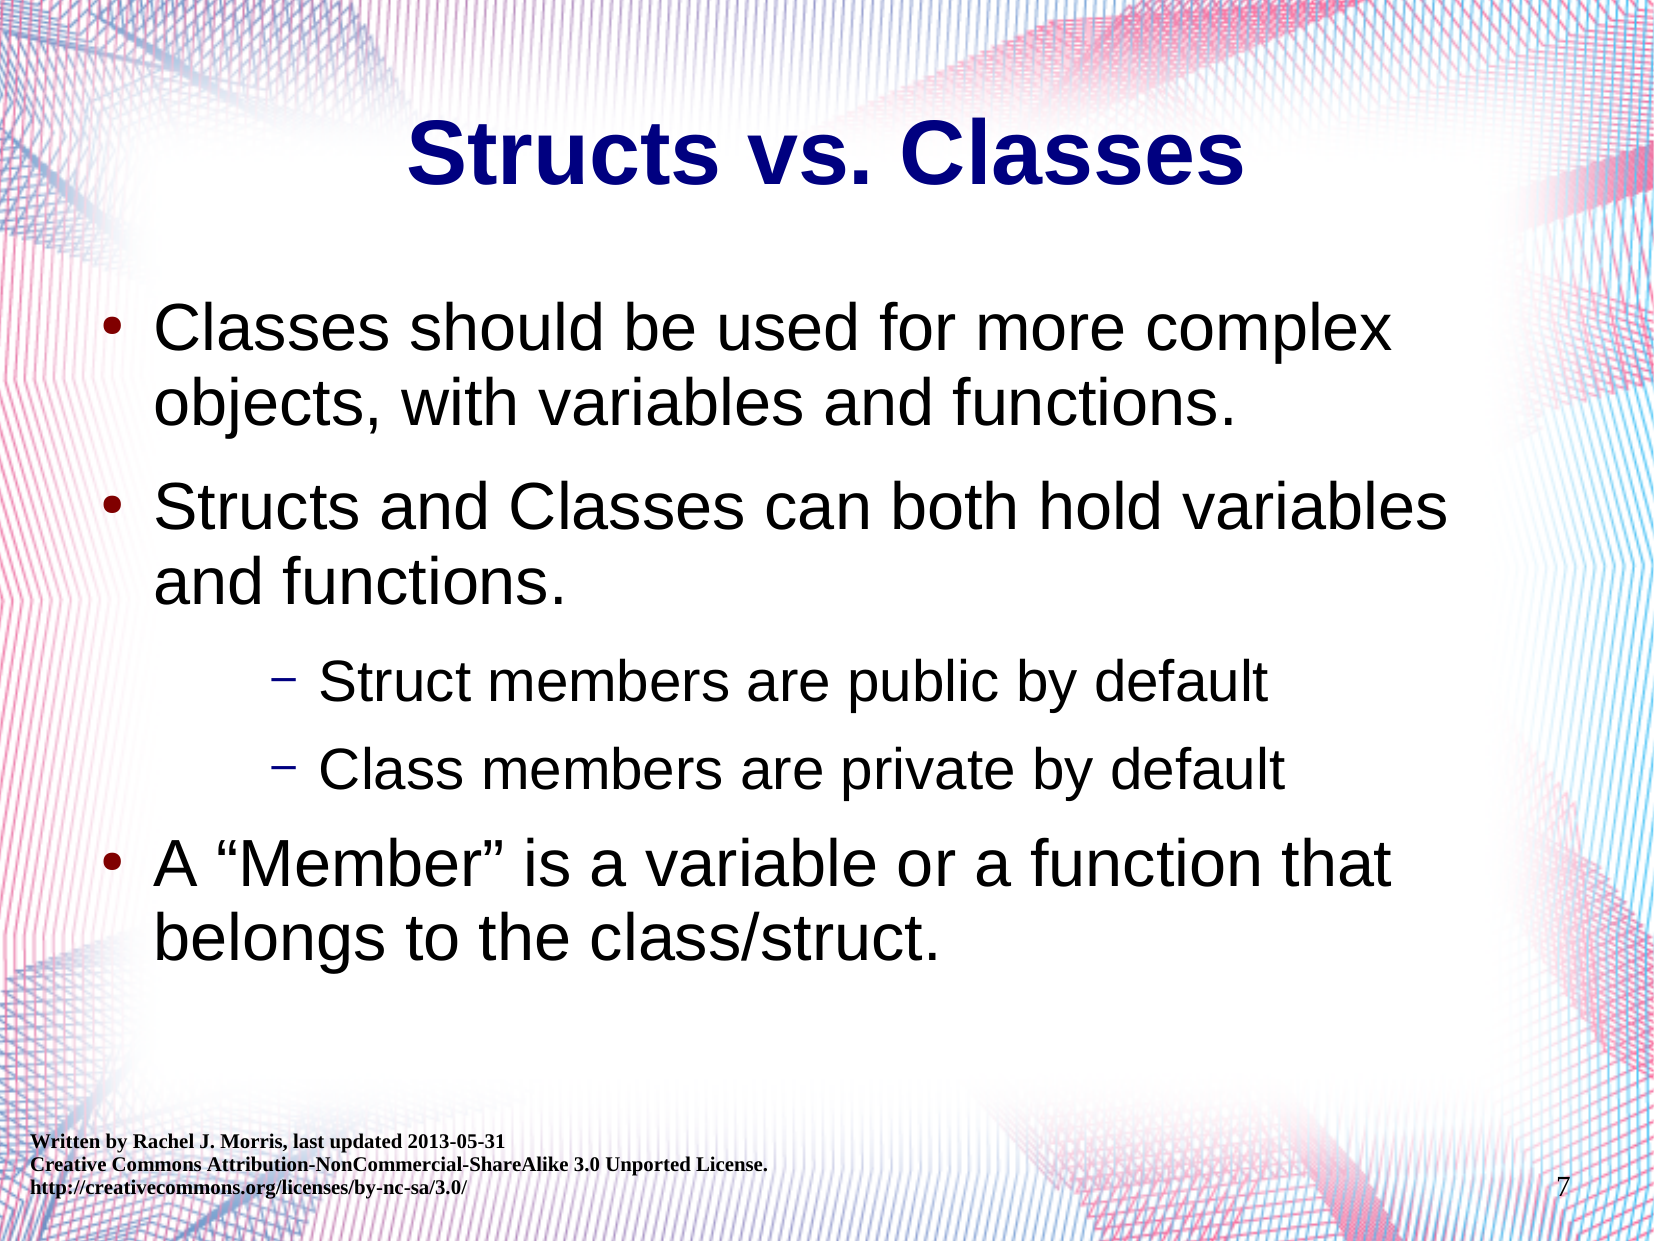

# Structs vs. Classes
Classes should be used for more complex objects, with variables and functions.
Structs and Classes can both hold variables and functions.
Struct members are public by default
Class members are private by default
A “Member” is a variable or a function that belongs to the class/struct.
7